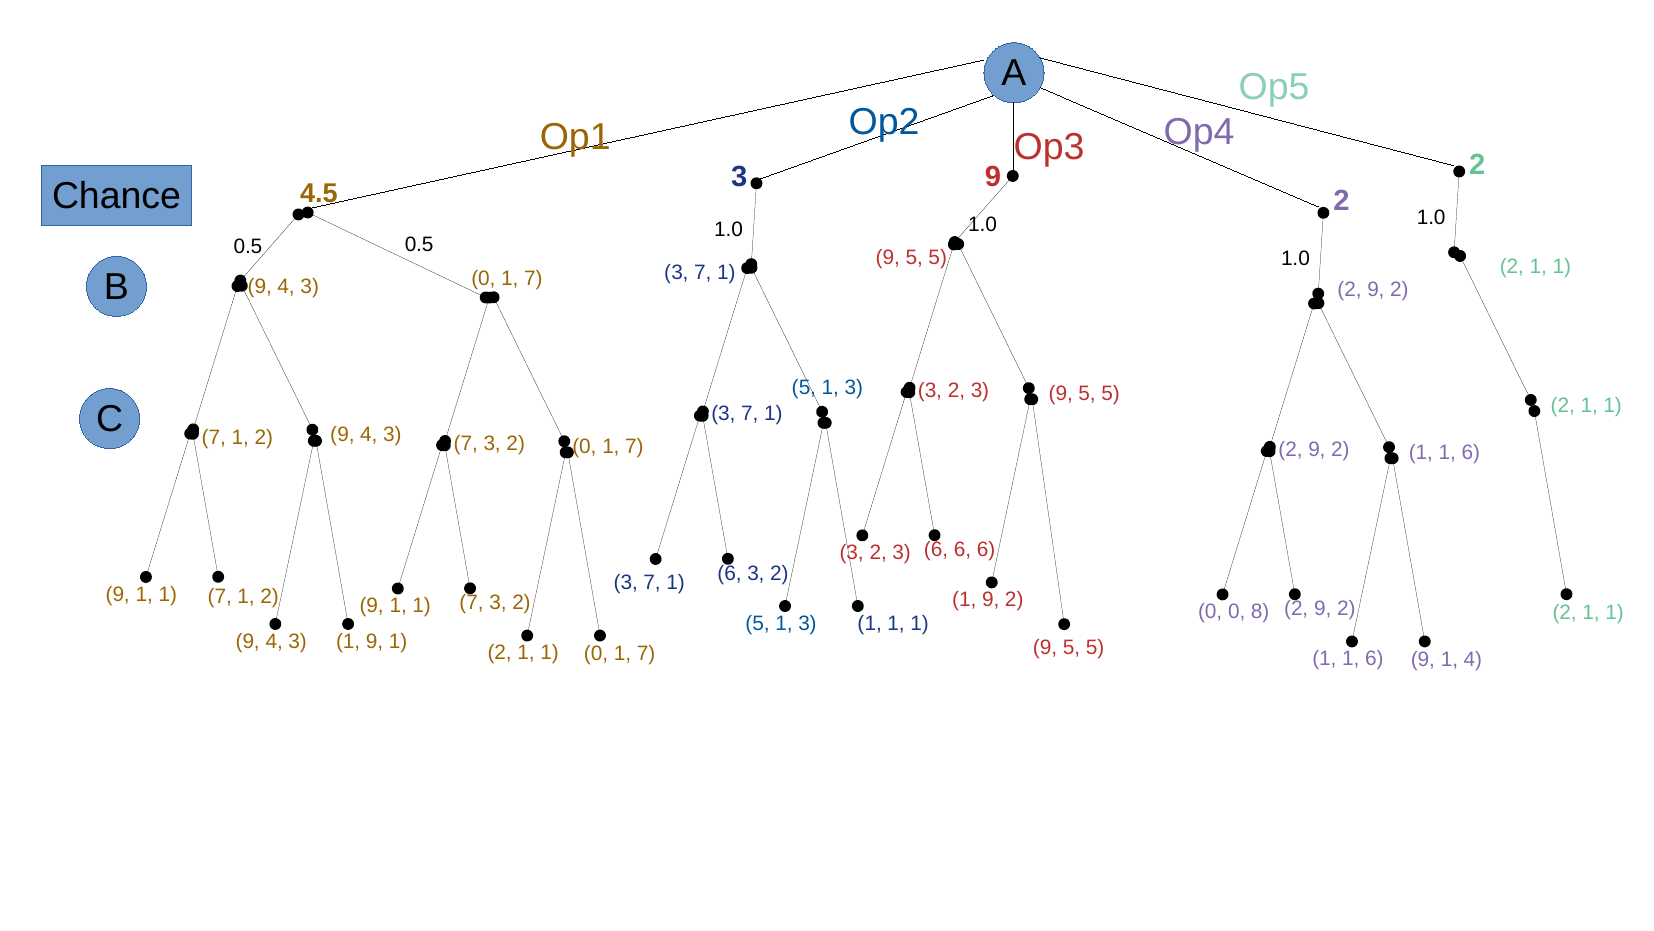

A
Op5
Op2
Op4
Op1
Op3
2
3
9
Chance
4.5
2
1.0
1.0
1.0
0.5
0.5
(9, 5, 5)
1.0
(2, 1, 1)
(3, 7, 1)
B
(0, 1, 7)
(9, 4, 3)
(2, 9, 2)
(5, 1, 3)
(3, 2, 3)
(9, 5, 5)
(2, 1, 1)
C
(3, 7, 1)
(9, 4, 3)
(7, 1, 2)
(7, 3, 2)
(0, 1, 7)
(2, 9, 2)
(1, 1, 6)
(6, 6, 6)
(3, 2, 3)
(6, 3, 2)
(3, 7, 1)
(9, 1, 1)
(7, 1, 2)
(1, 9, 2)
(7, 3, 2)
(9, 1, 1)
(2, 9, 2)
(0, 0, 8)
(2, 1, 1)
(5, 1, 3)
(1, 1, 1)
(9, 4, 3)
(1, 9, 1)
(9, 5, 5)
(2, 1, 1)
(0, 1, 7)
(1, 1, 6)
(9, 1, 4)